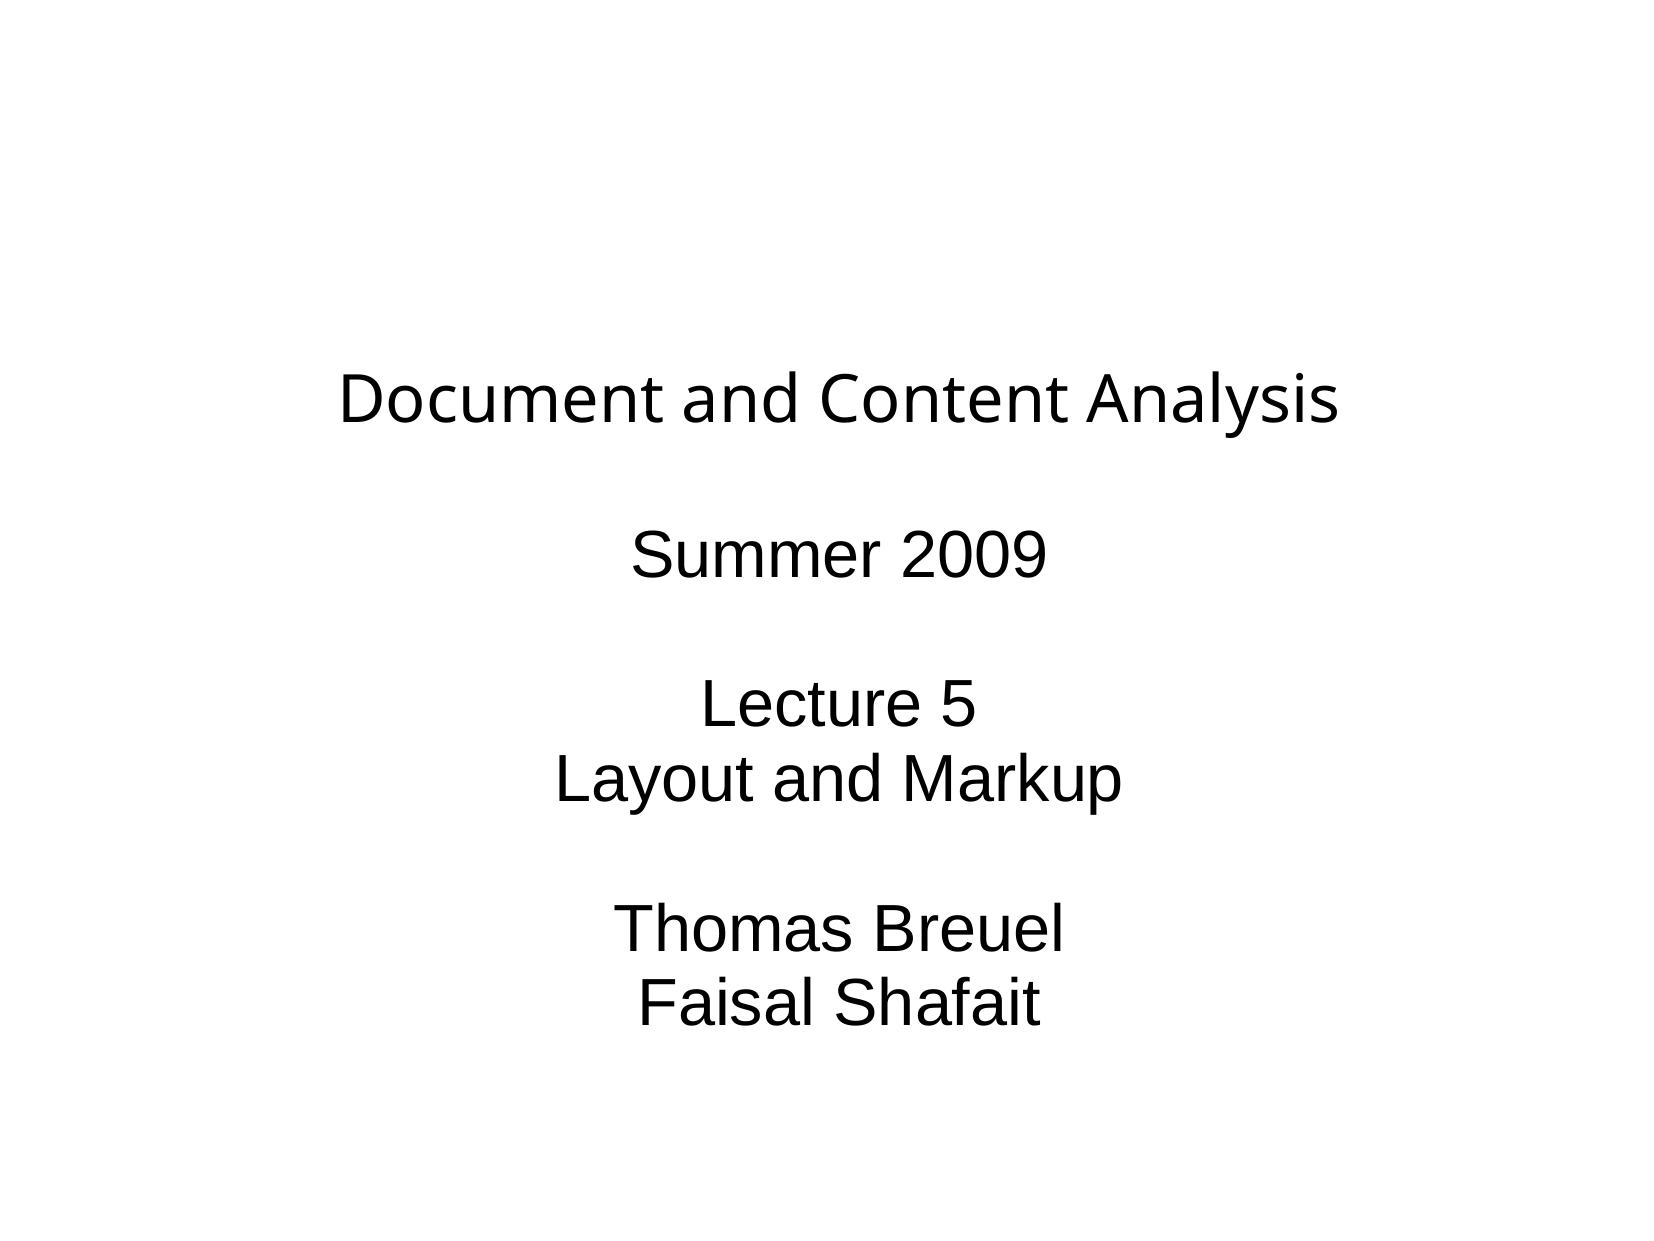

#
Document and Content Analysis
Summer 2009
Lecture 5
Layout and Markup
Thomas Breuel
Faisal Shafait